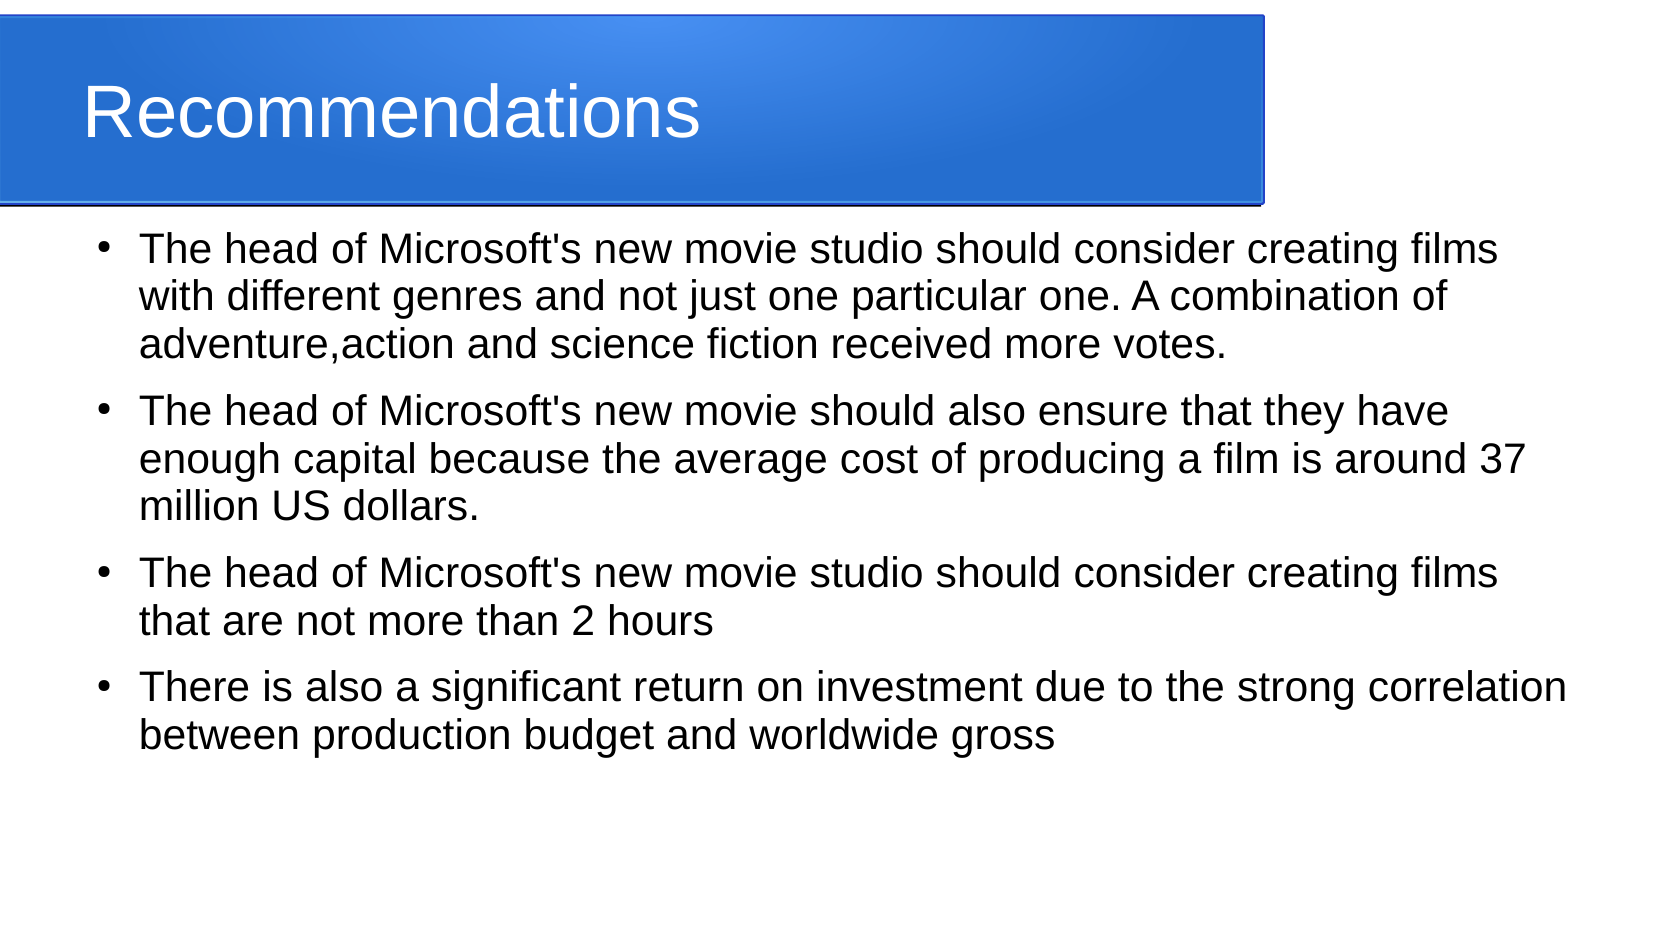

# Recommendations
The head of Microsoft's new movie studio should consider creating films with different genres and not just one particular one. A combination of adventure,action and science fiction received more votes.
The head of Microsoft's new movie should also ensure that they have enough capital because the average cost of producing a film is around 37 million US dollars.
The head of Microsoft's new movie studio should consider creating films that are not more than 2 hours
There is also a significant return on investment due to the strong correlation between production budget and worldwide gross